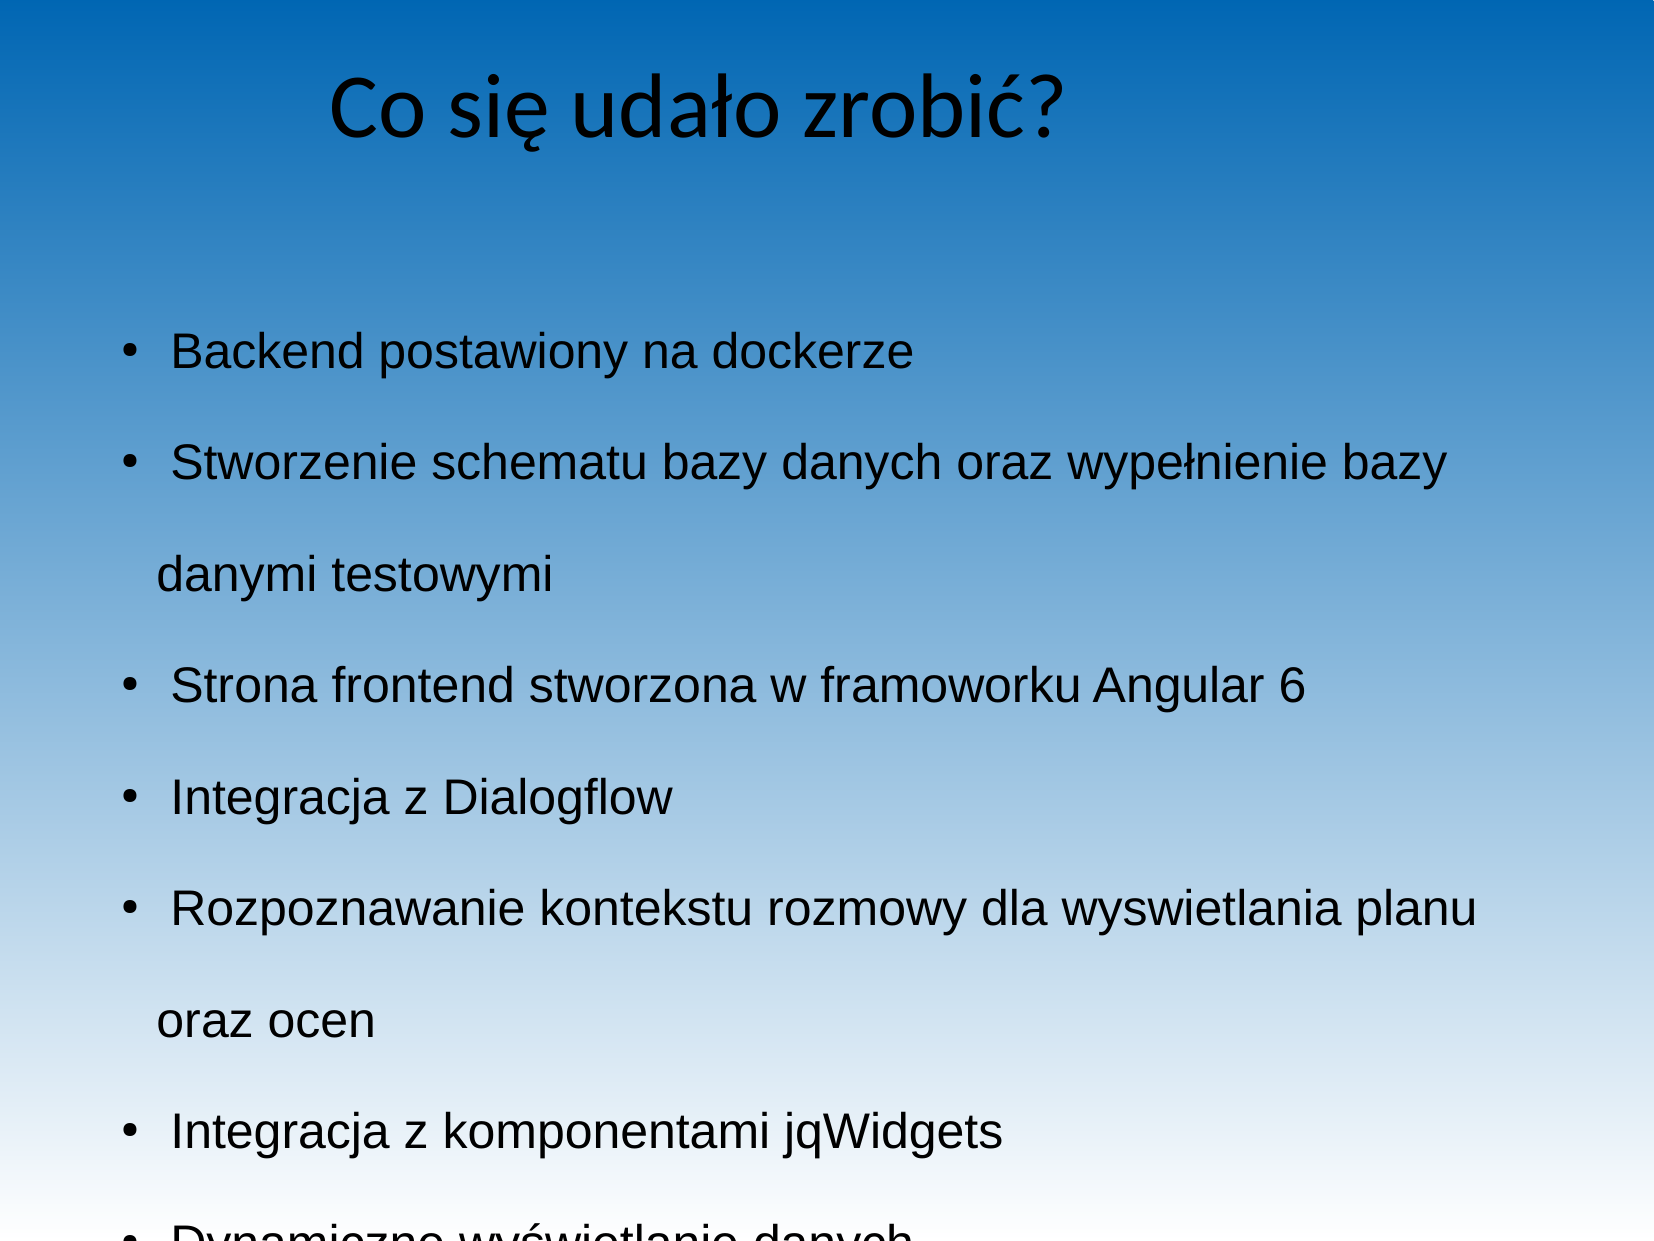

Co się udało zrobić?
 Backend postawiony na dockerze
 Stworzenie schematu bazy danych oraz wypełnienie bazy danymi testowymi
 Strona frontend stworzona w framoworku Angular 6
 Integracja z Dialogflow
 Rozpoznawanie kontekstu rozmowy dla wyswietlania planu oraz ocen
 Integracja z komponentami jqWidgets
 Dynamiczne wyświetlanie danych